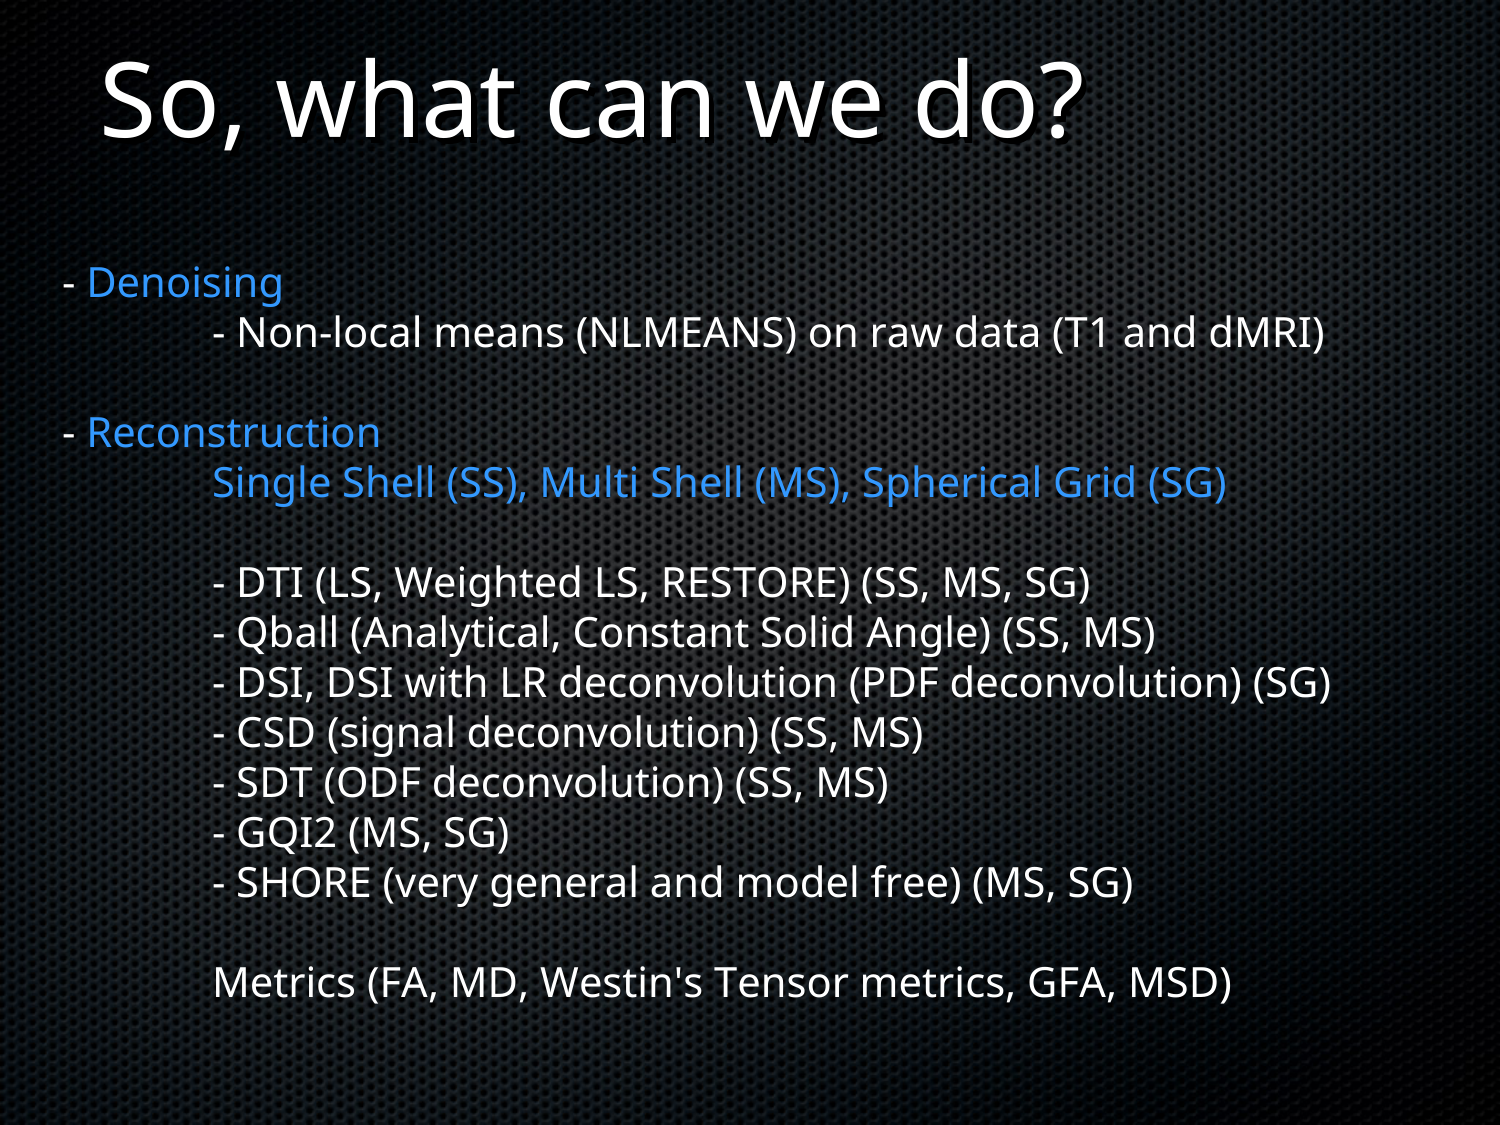

# So, what can we do?
- Denoising
	- Non-local means (NLMEANS) on raw data (T1 and dMRI)
- Reconstruction
	Single Shell (SS), Multi Shell (MS), Spherical Grid (SG)
	- DTI (LS, Weighted LS, RESTORE) (SS, MS, SG)
	- Qball (Analytical, Constant Solid Angle) (SS, MS)
	- DSI, DSI with LR deconvolution (PDF deconvolution) (SG)
	- CSD (signal deconvolution) (SS, MS)
	- SDT (ODF deconvolution) (SS, MS)
	- GQI2 (MS, SG)
	- SHORE (very general and model free) (MS, SG)
	Metrics (FA, MD, Westin's Tensor metrics, GFA, MSD)